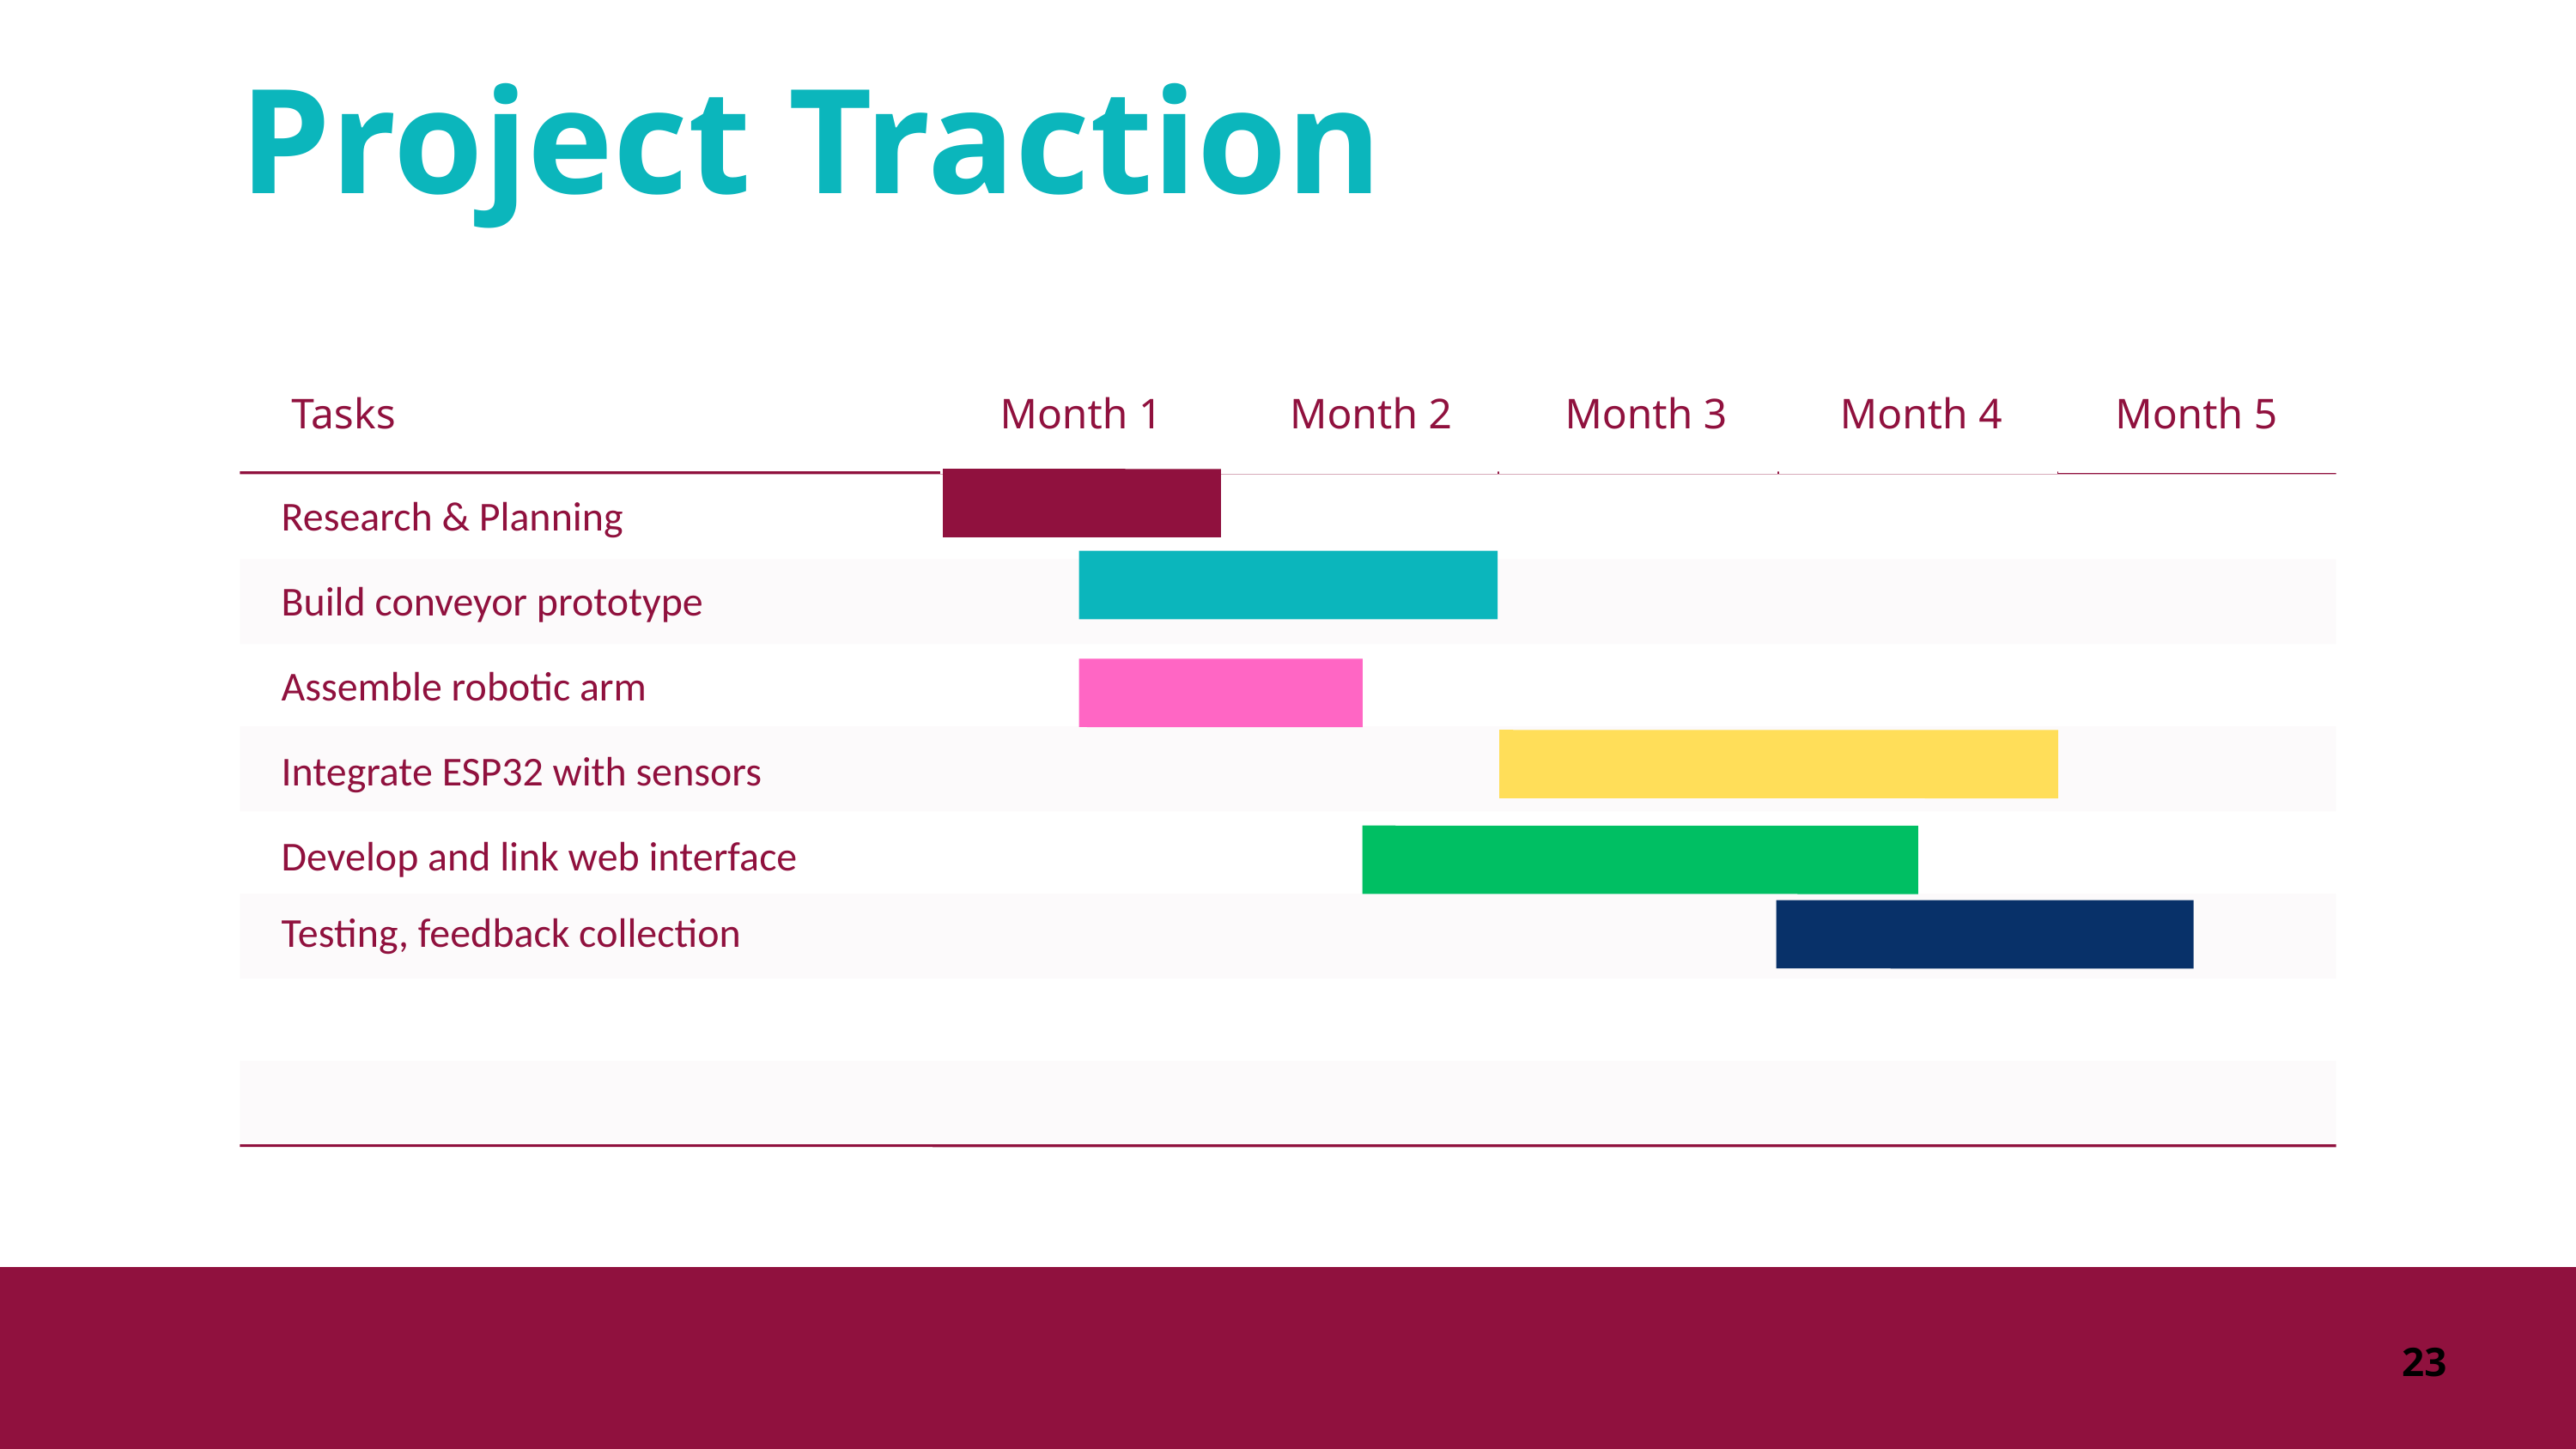

Project Traction
Month 1
Month 2
Month 3
Month 4
Month 5
Tasks
Research & Planning
Build conveyor prototype
Assemble robotic arm
Integrate ESP32 with sensors
Develop and link web interface
Testing, feedback collection
23